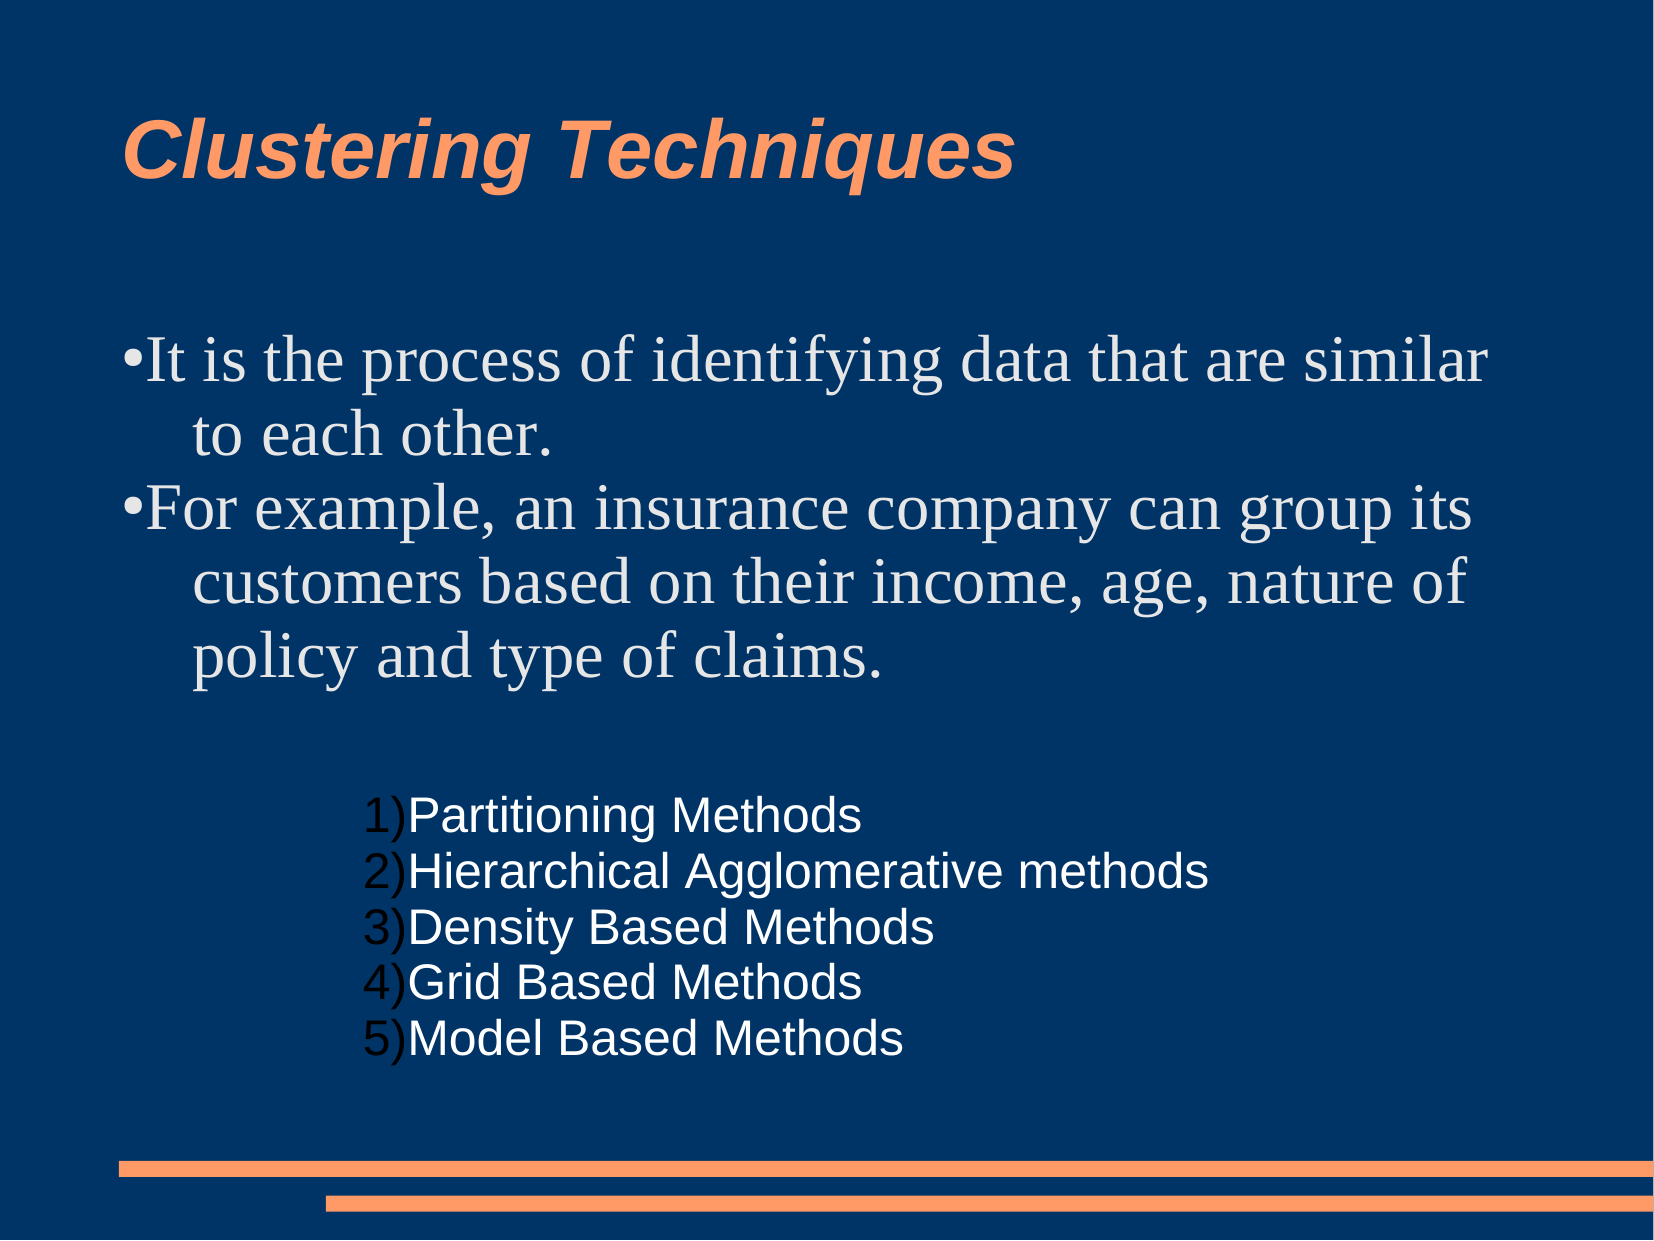

# Clustering Techniques
It is the process of identifying data that are similar to each other.
For example, an insurance company can group its customers based on their income, age, nature of policy and type of claims.
Partitioning Methods
Hierarchical Agglomerative methods
Density Based Methods
Grid Based Methods
Model Based Methods